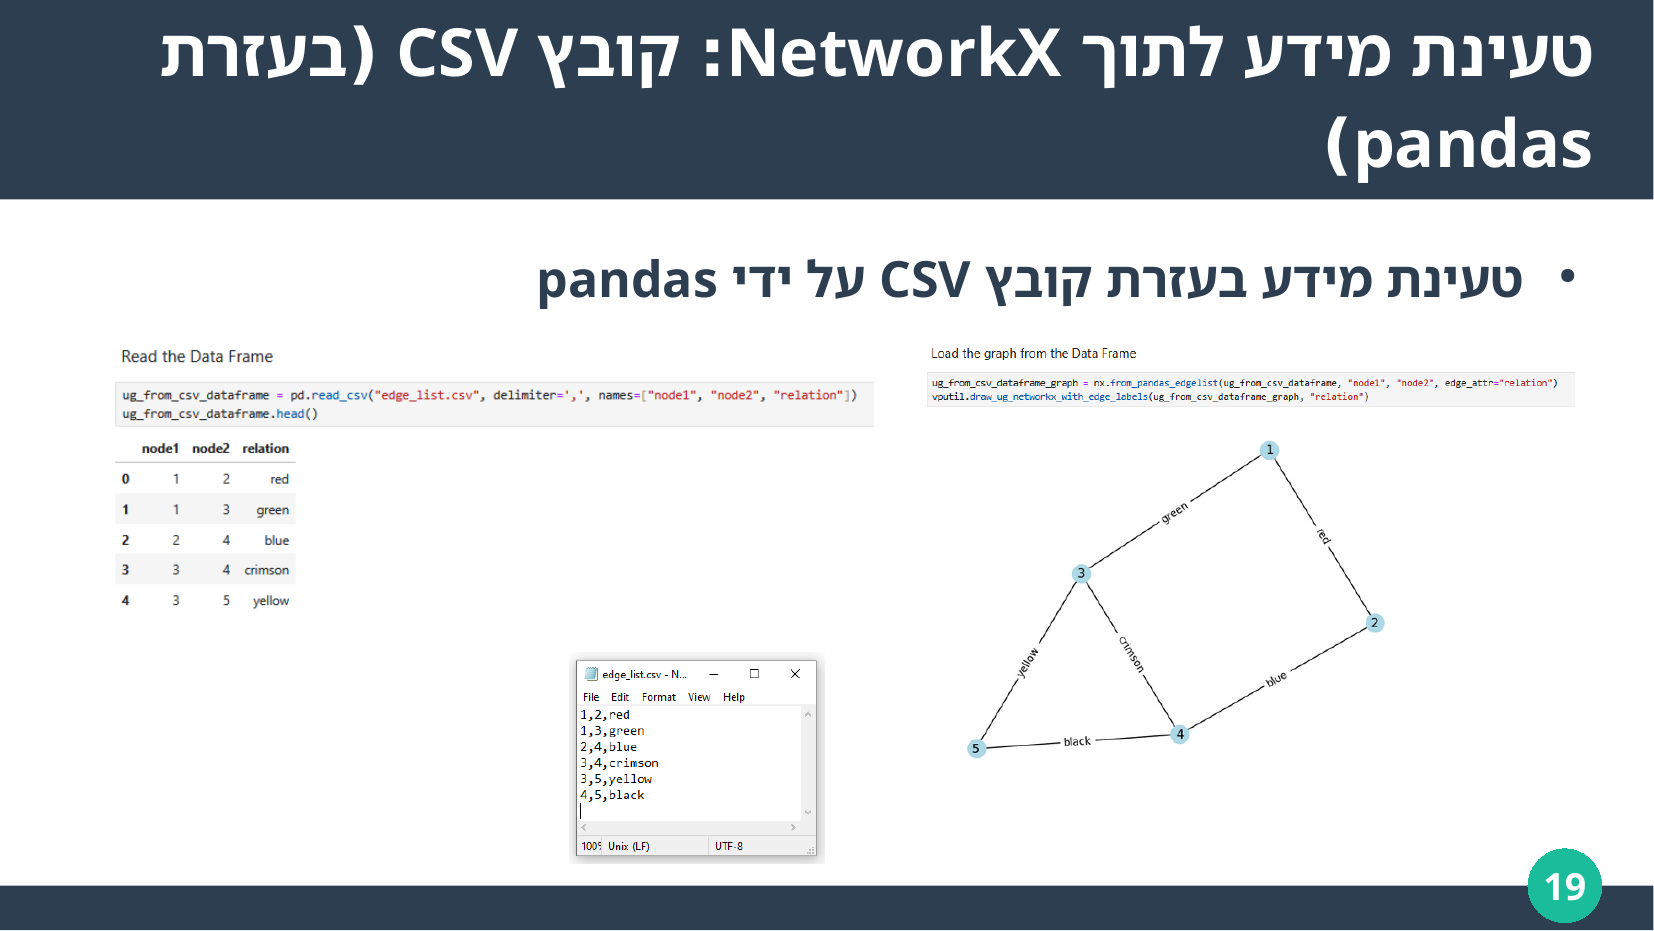

# טעינת מידע לתוך NetworkX: קובץ CSV (בעזרת pandas)
טעינת מידע בעזרת קובץ CSV על ידי pandas
19